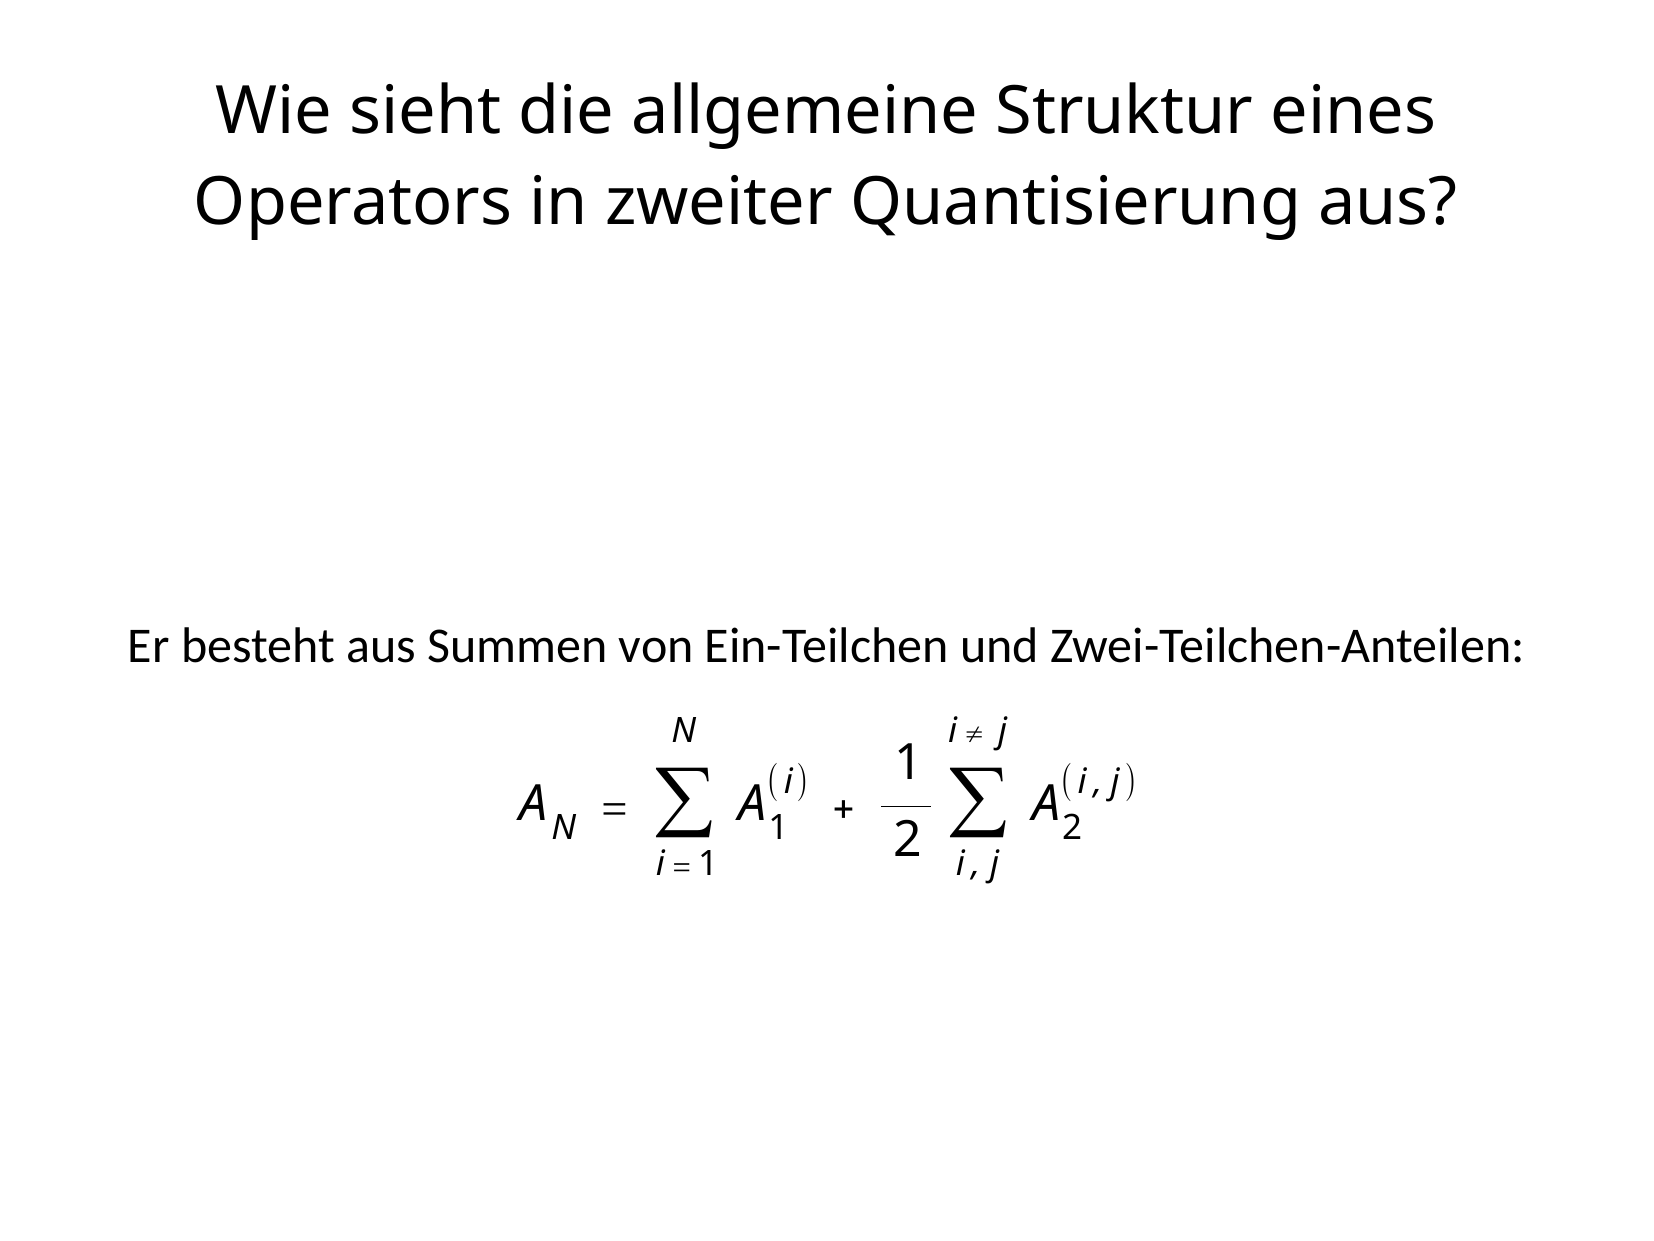

# Wie sieht die allgemeine Struktur eines Operators in zweiter Quantisierung aus?
Er besteht aus Summen von Ein-Teilchen und Zwei-Teilchen-Anteilen: